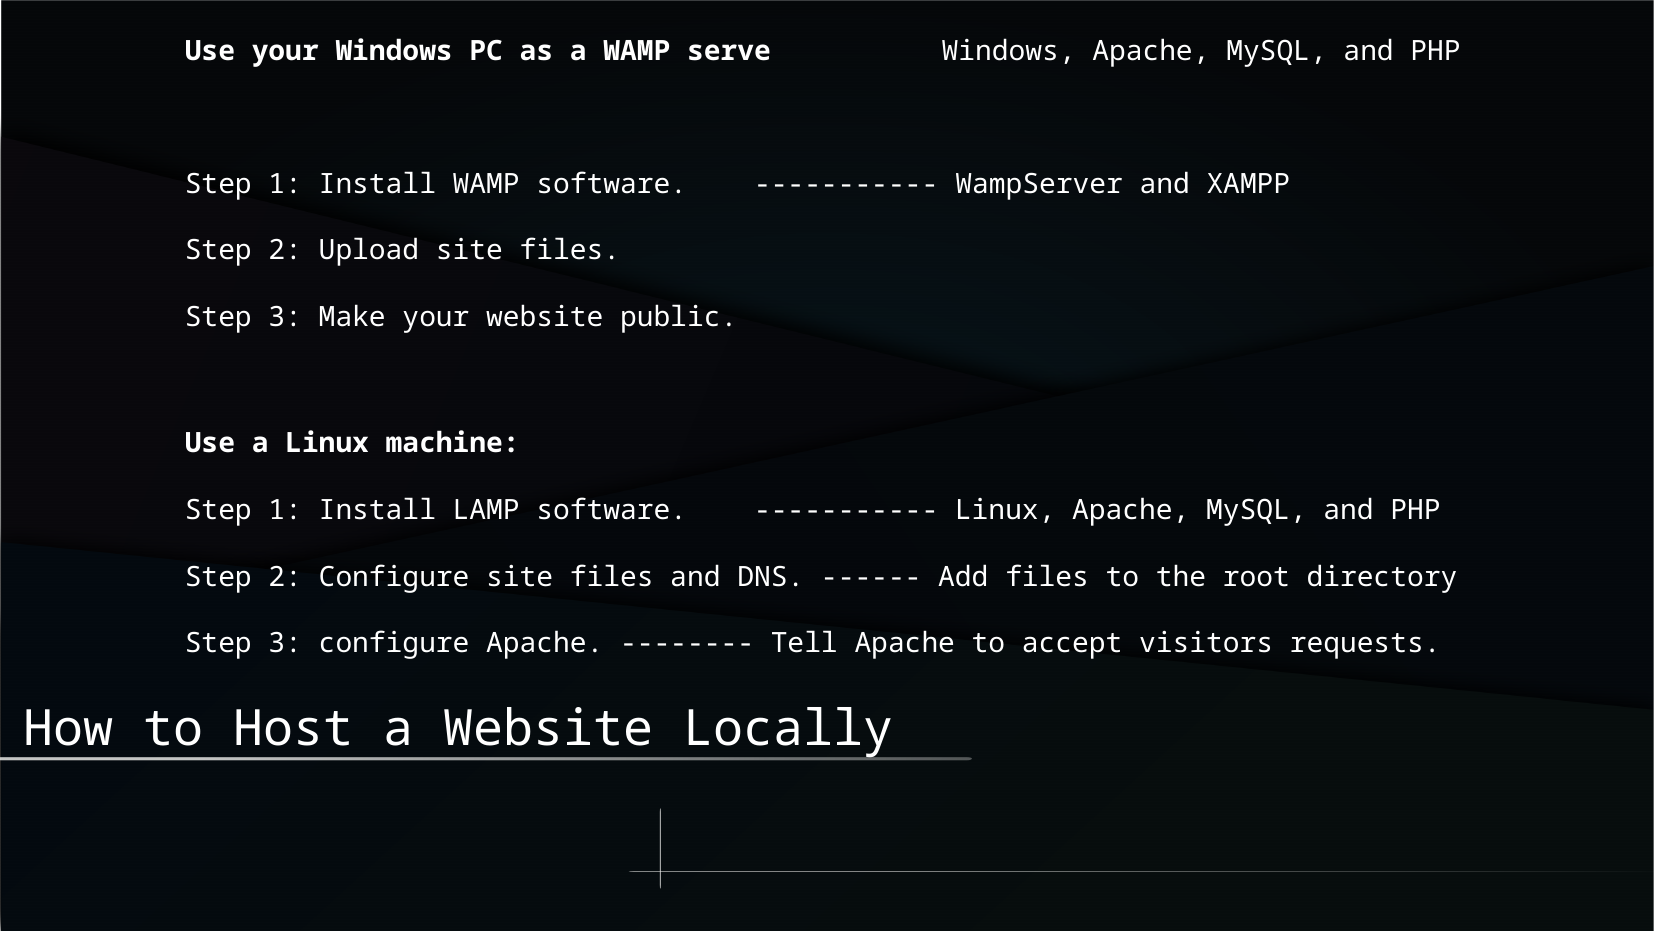

Use your Windows PC as a WAMP serve Windows, Apache, MySQL, and PHP
Step 1: Install WAMP software. ----------- WampServer and XAMPP
Step 2: Upload site files.
Step 3: Make your website public.
Use a Linux machine:
Step 1: Install LAMP software. ----------- Linux, Apache, MySQL, and PHP
Step 2: Configure site files and DNS. ------ Add files to the root directory
Step 3: configure Apache. -------- Tell Apache to accept visitors requests.
# How to Host a Website Locally